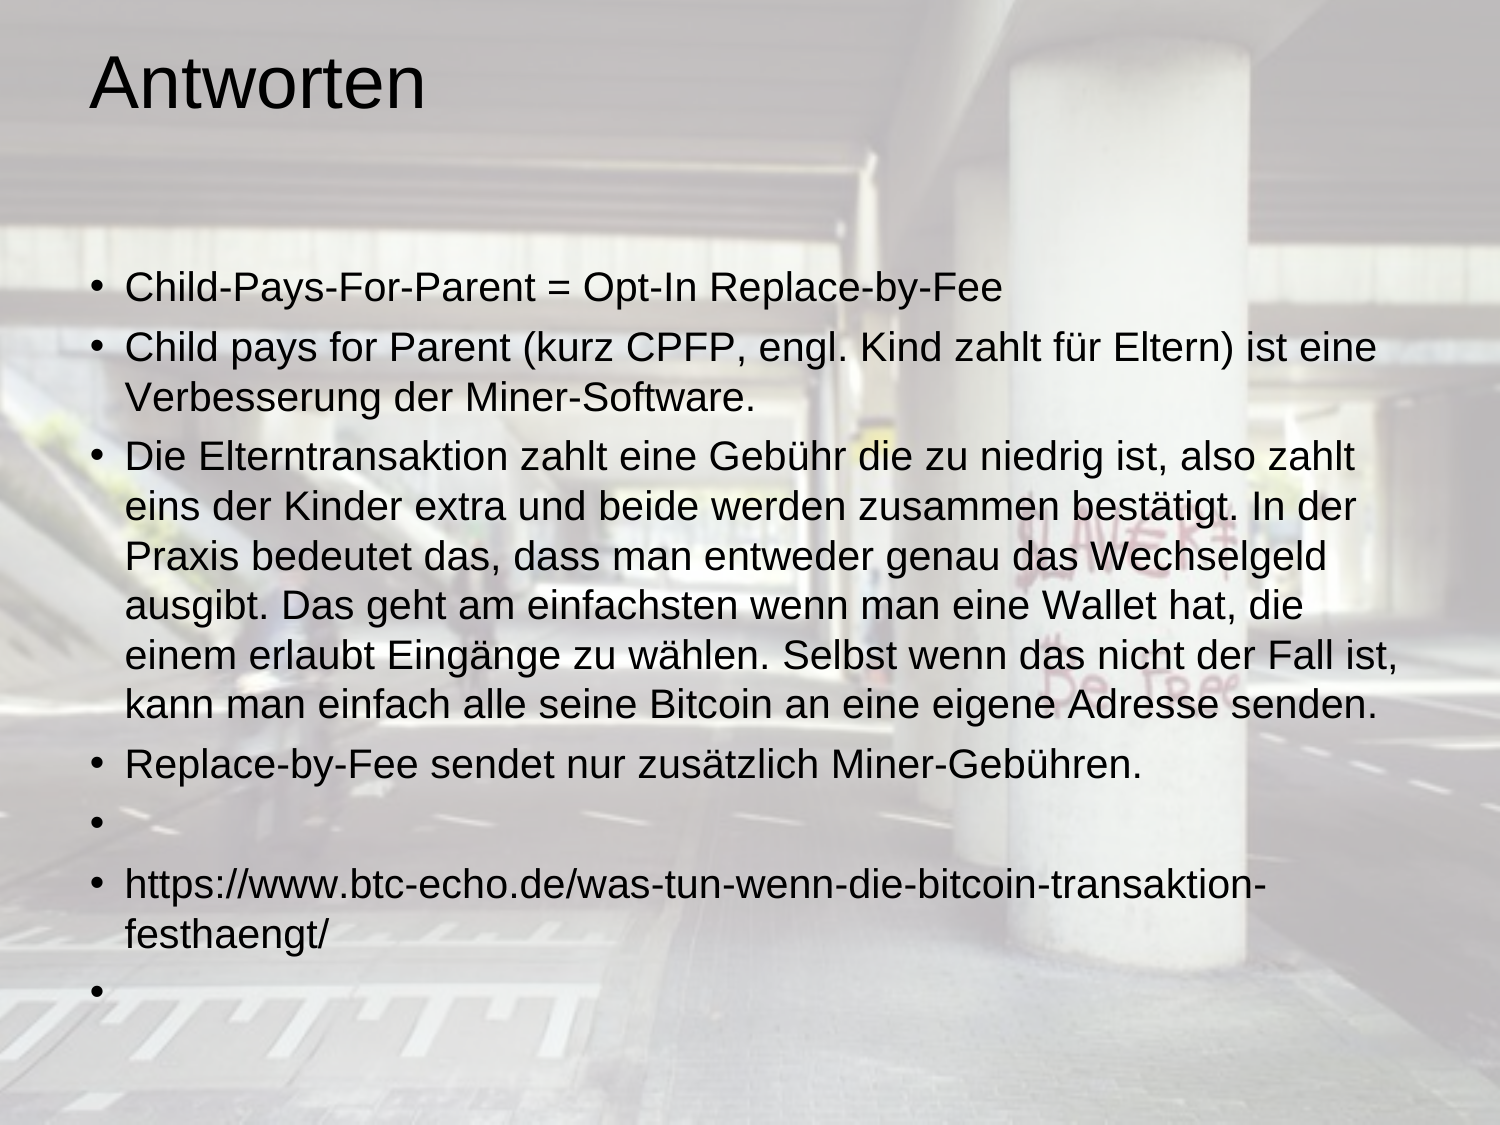

# Antworten
Child-Pays-For-Parent = Opt-In Replace-by-Fee
Child pays for Parent (kurz CPFP, engl. Kind zahlt für Eltern) ist eine Verbesserung der Miner-Software.
Die Elterntransaktion zahlt eine Gebühr die zu niedrig ist, also zahlt eins der Kinder extra und beide werden zusammen bestätigt. In der Praxis bedeutet das, dass man entweder genau das Wechselgeld ausgibt. Das geht am einfachsten wenn man eine Wallet hat, die einem erlaubt Eingänge zu wählen. Selbst wenn das nicht der Fall ist, kann man einfach alle seine Bitcoin an eine eigene Adresse senden.
Replace-by-Fee sendet nur zusätzlich Miner-Gebühren.
https://www.btc-echo.de/was-tun-wenn-die-bitcoin-transaktion-festhaengt/